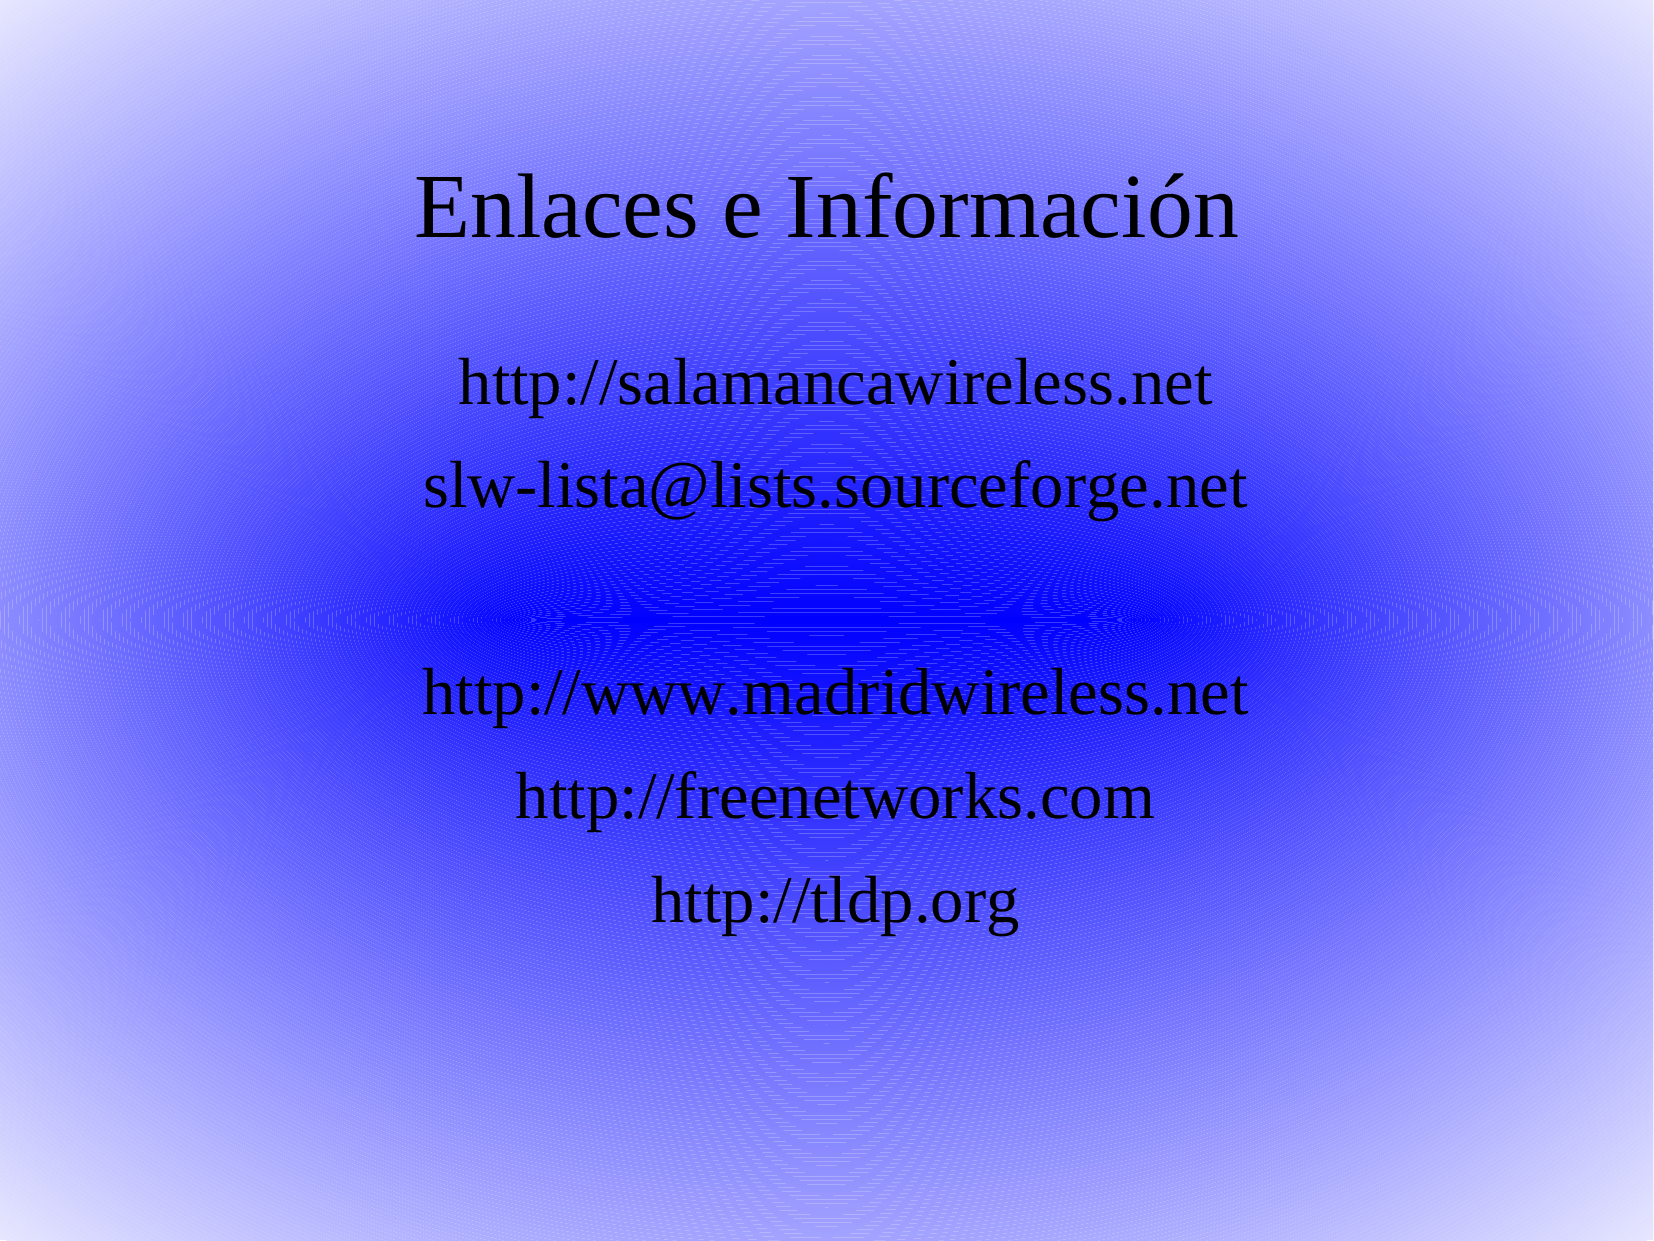

# Enlaces e Información
http://salamancawireless.net
slw-lista@lists.sourceforge.net
http://www.madridwireless.net
http://freenetworks.com
http://tldp.org